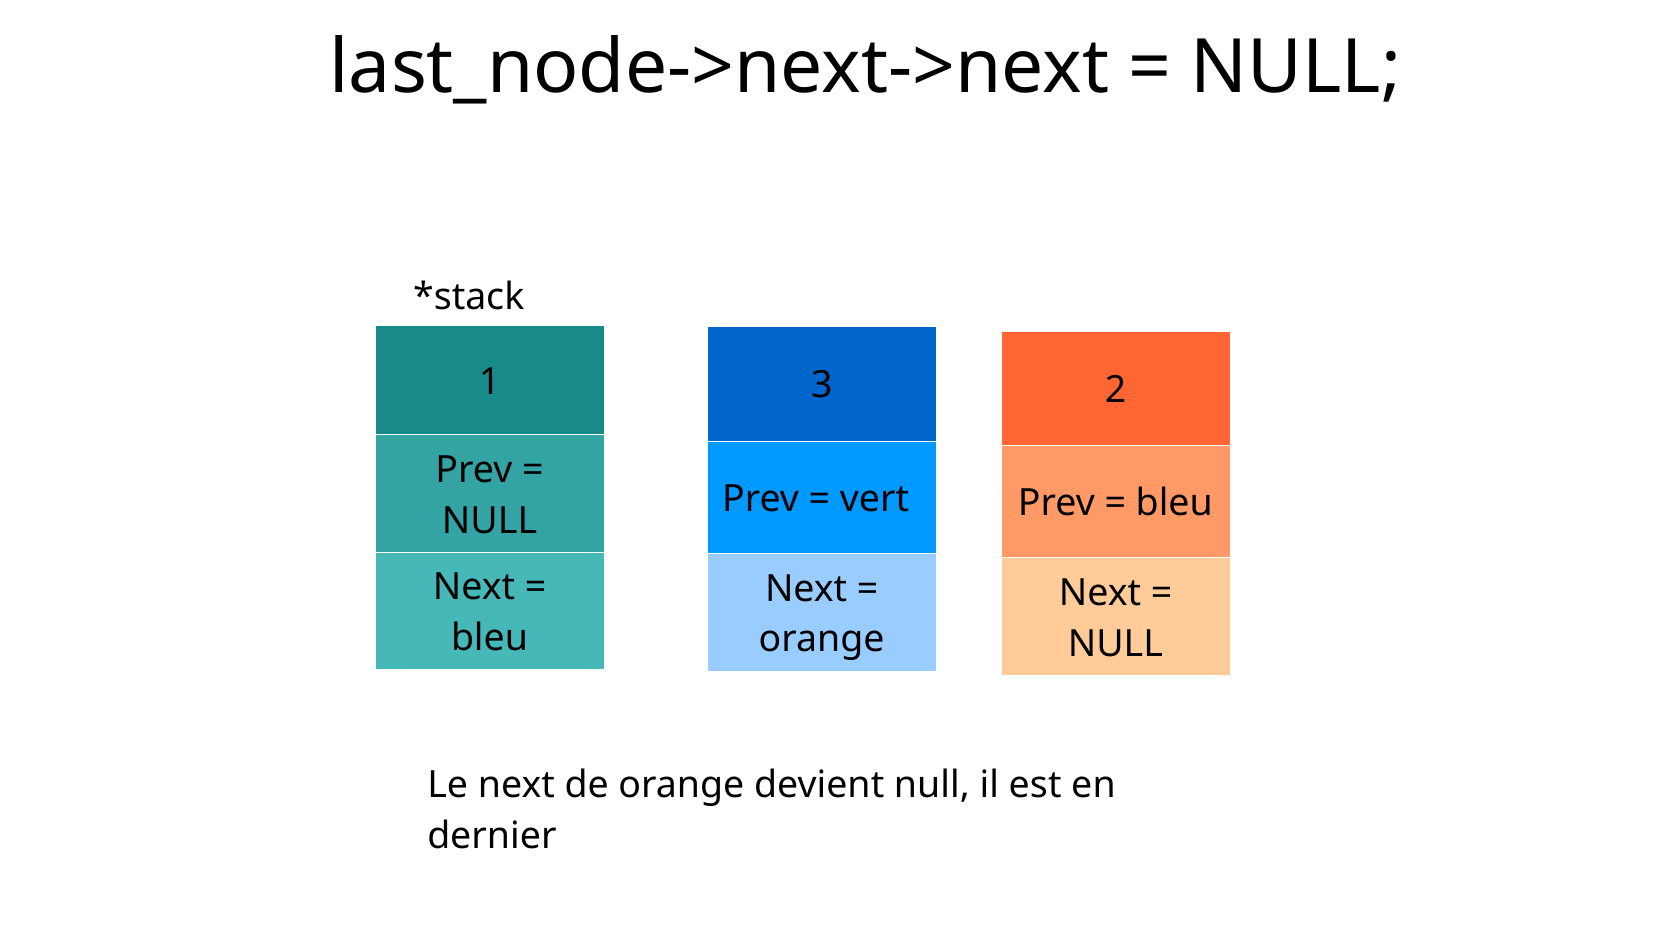

# last_node->next->next = NULL;
*stack
| 1 |
| --- |
| Prev = NULL |
| Next = bleu |
| 3 |
| --- |
| Prev = vert |
| Next = orange |
| 2 |
| --- |
| Prev = bleu |
| Next = NULL |
Le next de orange devient null, il est en dernier